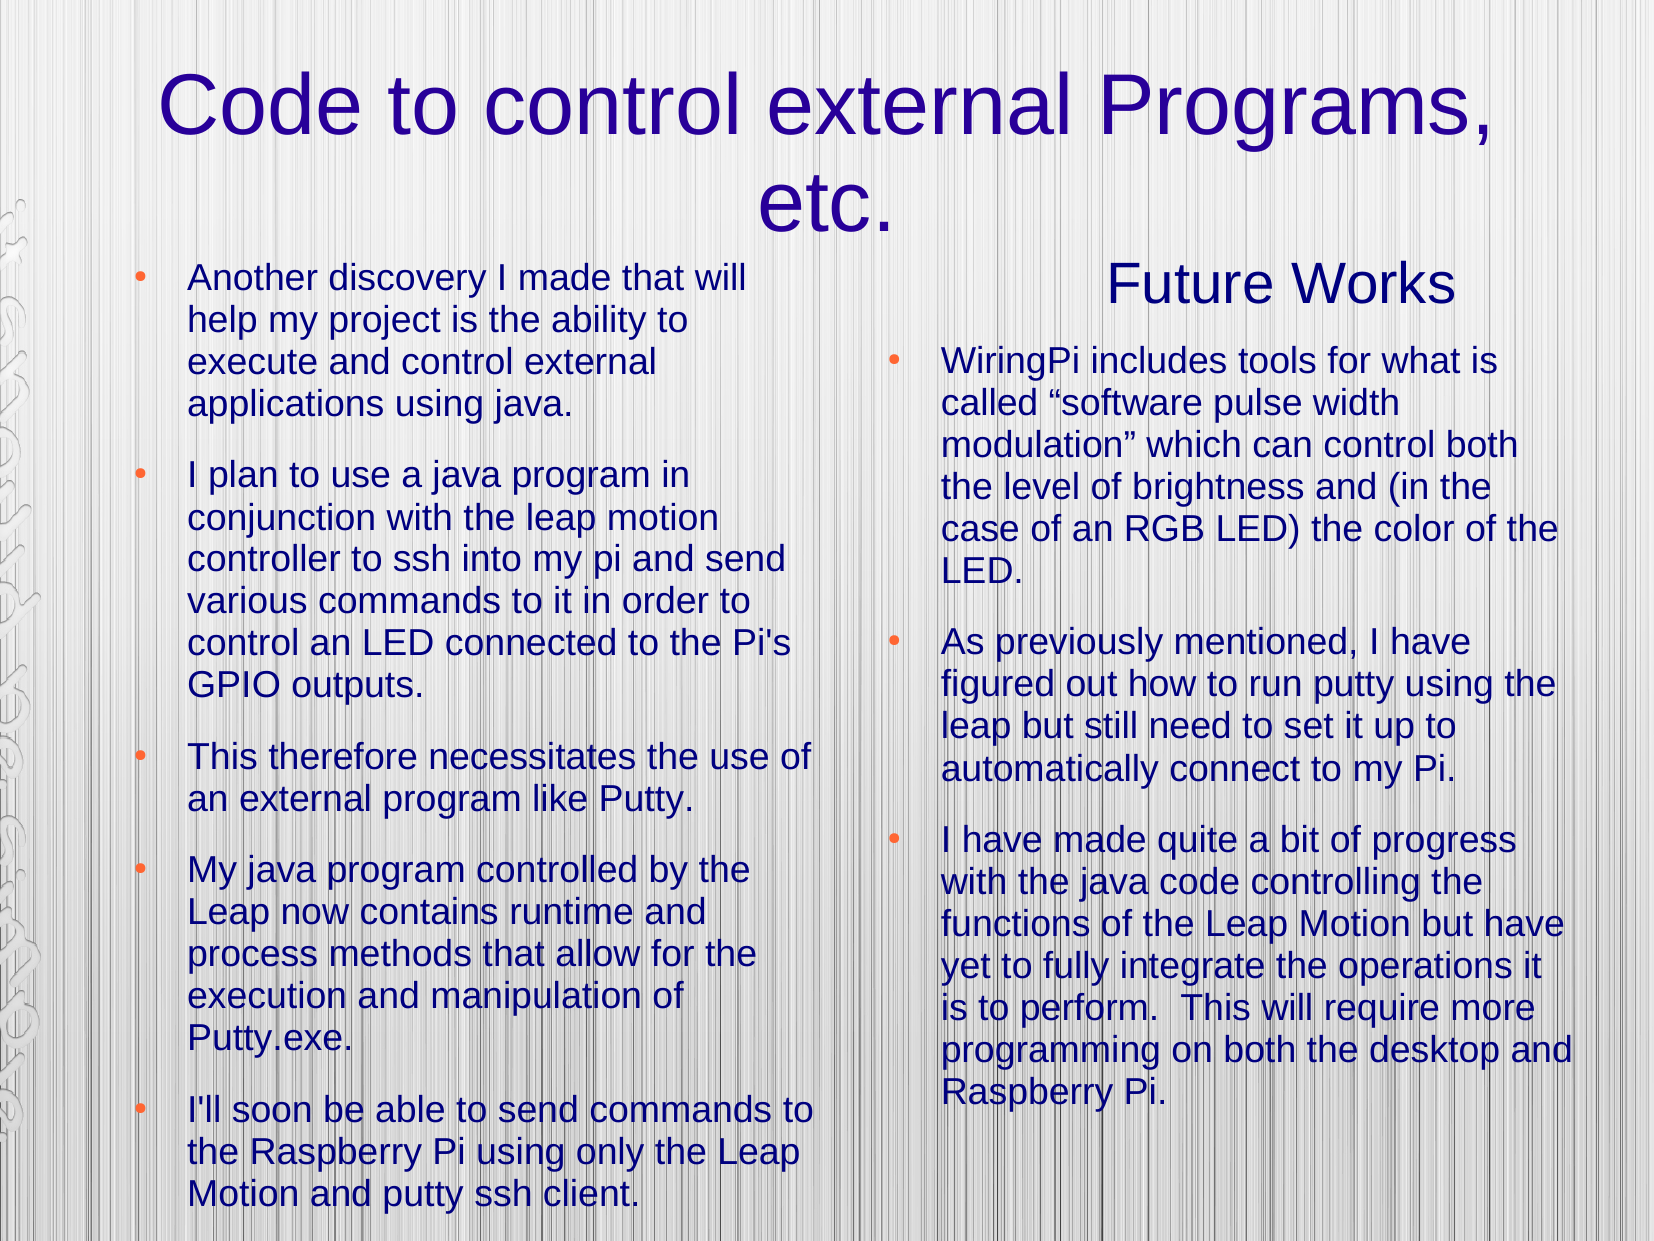

# Code to control external Programs, etc.
Future Works
WiringPi includes tools for what is called “software pulse width modulation” which can control both the level of brightness and (in the case of an RGB LED) the color of the LED.
As previously mentioned, I have figured out how to run putty using the leap but still need to set it up to automatically connect to my Pi.
I have made quite a bit of progress with the java code controlling the functions of the Leap Motion but have yet to fully integrate the operations it is to perform. This will require more programming on both the desktop and Raspberry Pi.
Another discovery I made that will help my project is the ability to execute and control external applications using java.
I plan to use a java program in conjunction with the leap motion controller to ssh into my pi and send various commands to it in order to control an LED connected to the Pi's GPIO outputs.
This therefore necessitates the use of an external program like Putty.
My java program controlled by the Leap now contains runtime and process methods that allow for the execution and manipulation of Putty.exe.
I'll soon be able to send commands to the Raspberry Pi using only the Leap Motion and putty ssh client.